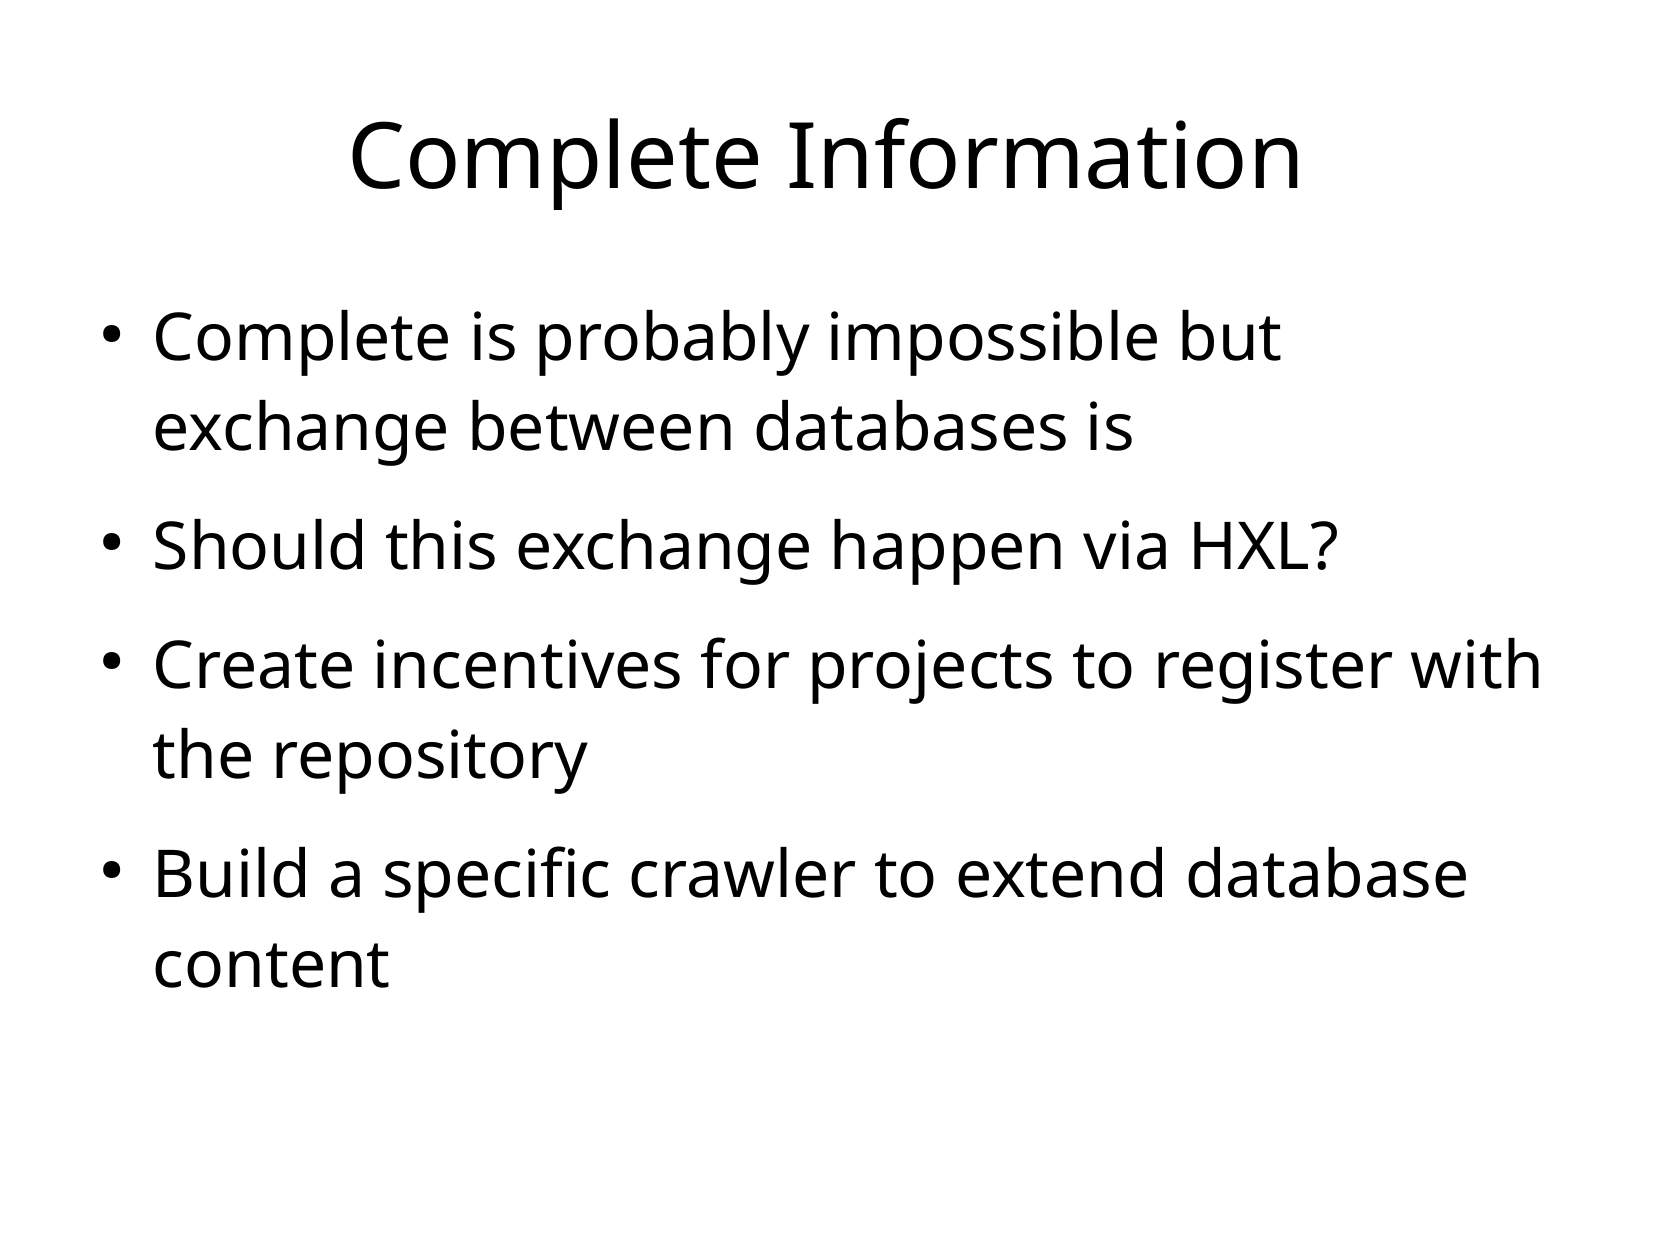

# Complete Information
Complete is probably impossible but exchange between databases is
Should this exchange happen via HXL?
Create incentives for projects to register with the repository
Build a specific crawler to extend database content